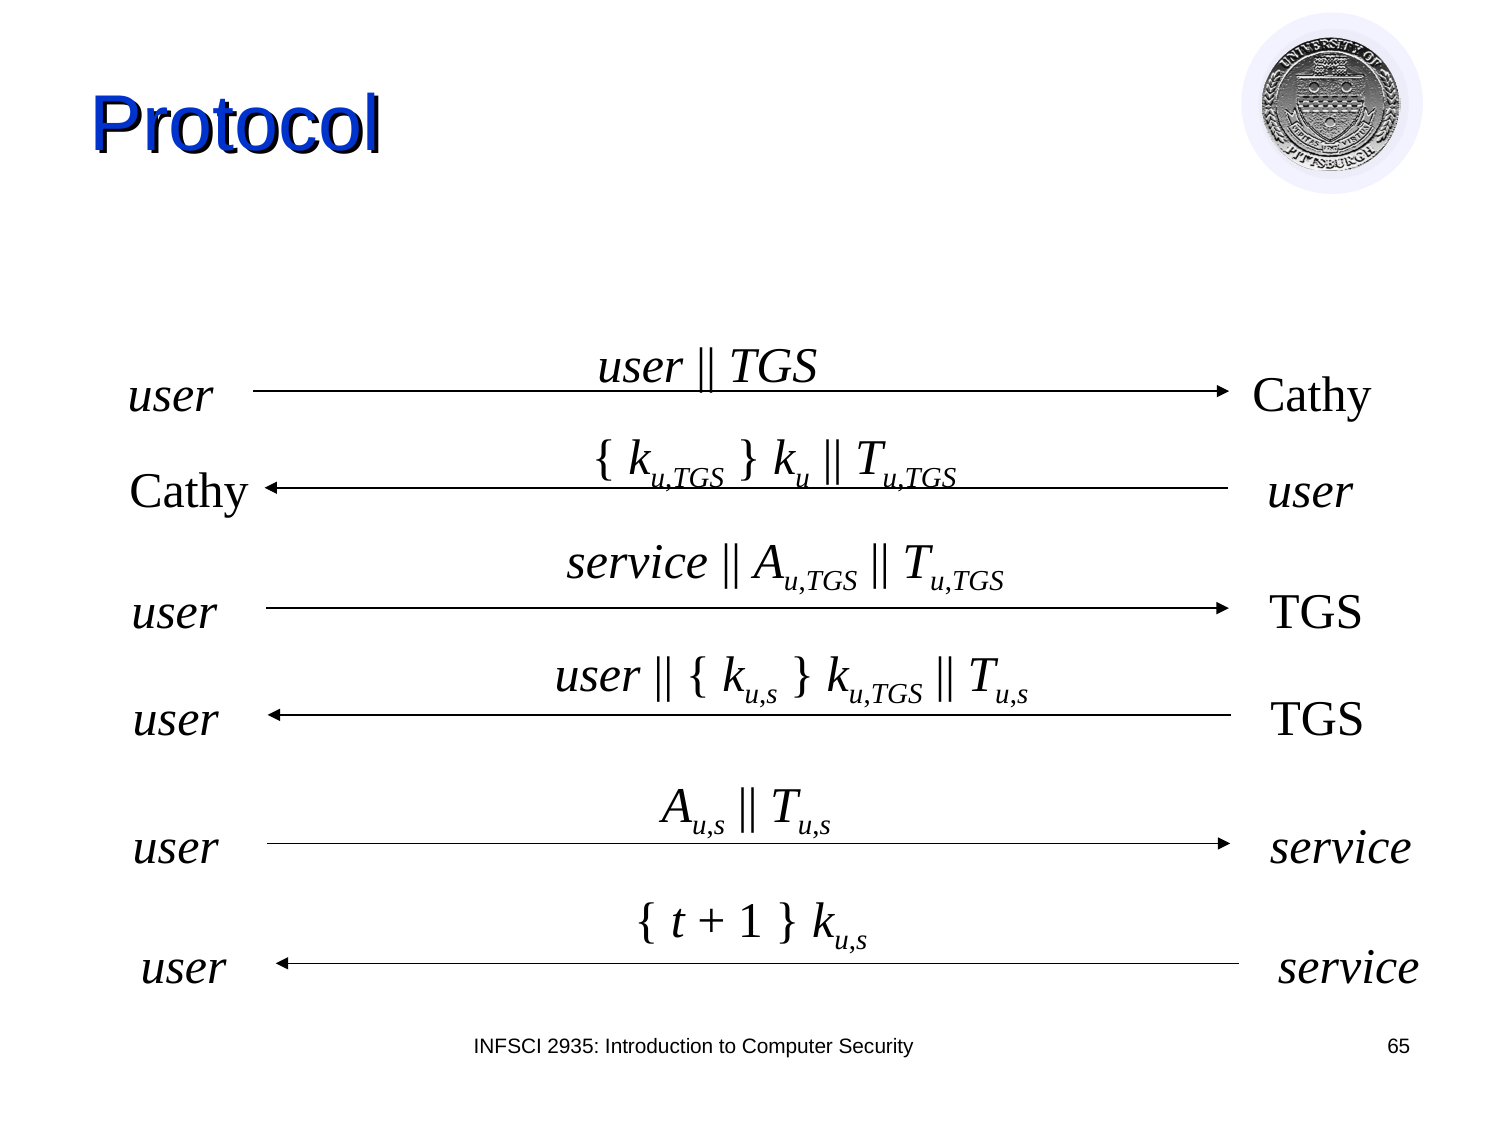

# Protocol
user || TGS
user
Cathy
{ ku,TGS } ku || Tu,TGS
Cathy
user
service || Au,TGS || Tu,TGS
user
TGS
user || { ku,s } ku,TGS || Tu,s
user
TGS
Au,s || Tu,s
user
service
{ t + 1 } ku,s
user
service
65